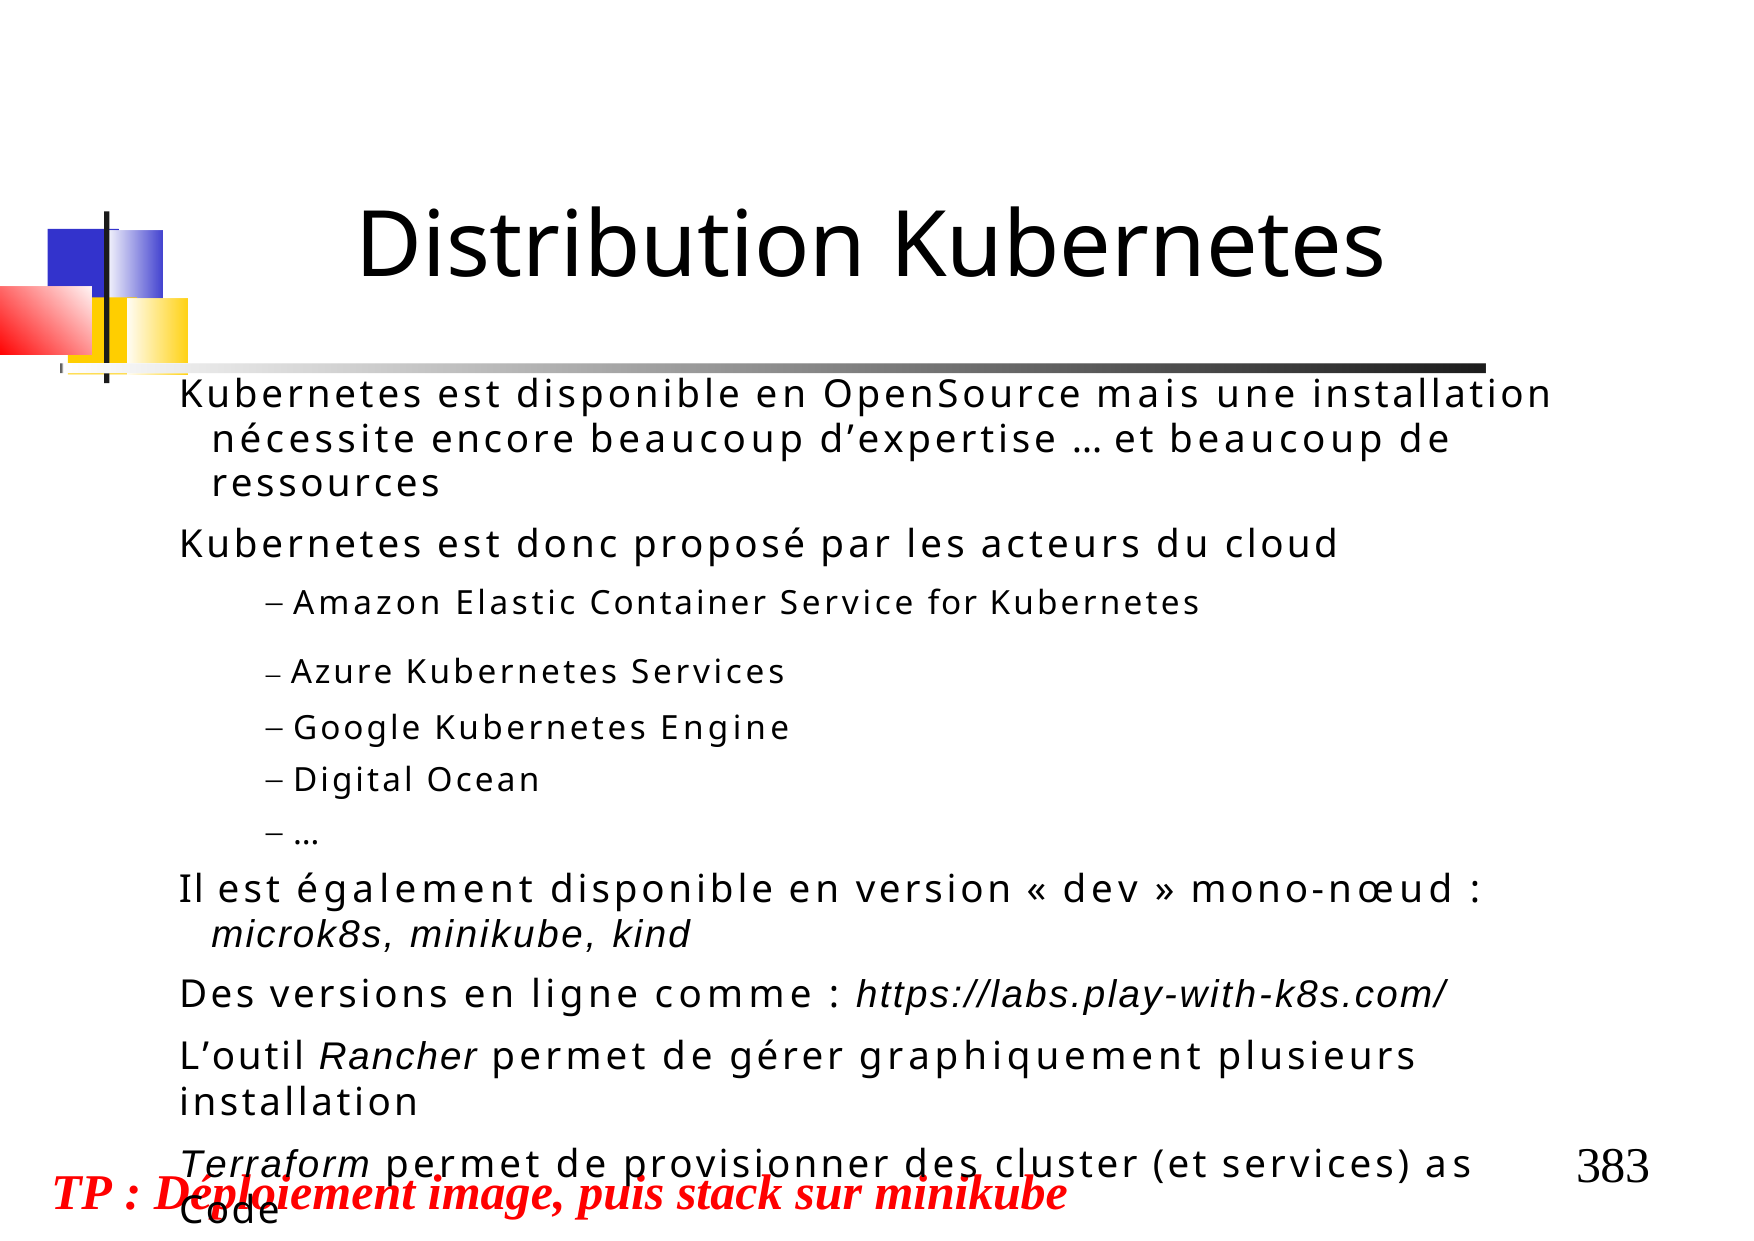

# Distribution Kubernetes
Kubernetes est disponible en OpenSource mais une installation nécessite encore beaucoup d’expertise … et beaucoup de ressources
Kubernetes est donc proposé par les acteurs du cloud
Amazon Elastic Container Service for Kubernetes
– Azure Kubernetes Services
Google Kubernetes Engine
Digital Ocean
…
Il est également disponible en version « dev » mono-nœud : microk8s, minikube, kind
Des versions en ligne comme : https://labs.play-with-k8s.com/
L’outil Rancher permet de gérer graphiquement plusieurs installation
Terraform permet de provisionner des cluster (et services) as Code
383
TP : Déploiement image, puis stack sur minikube